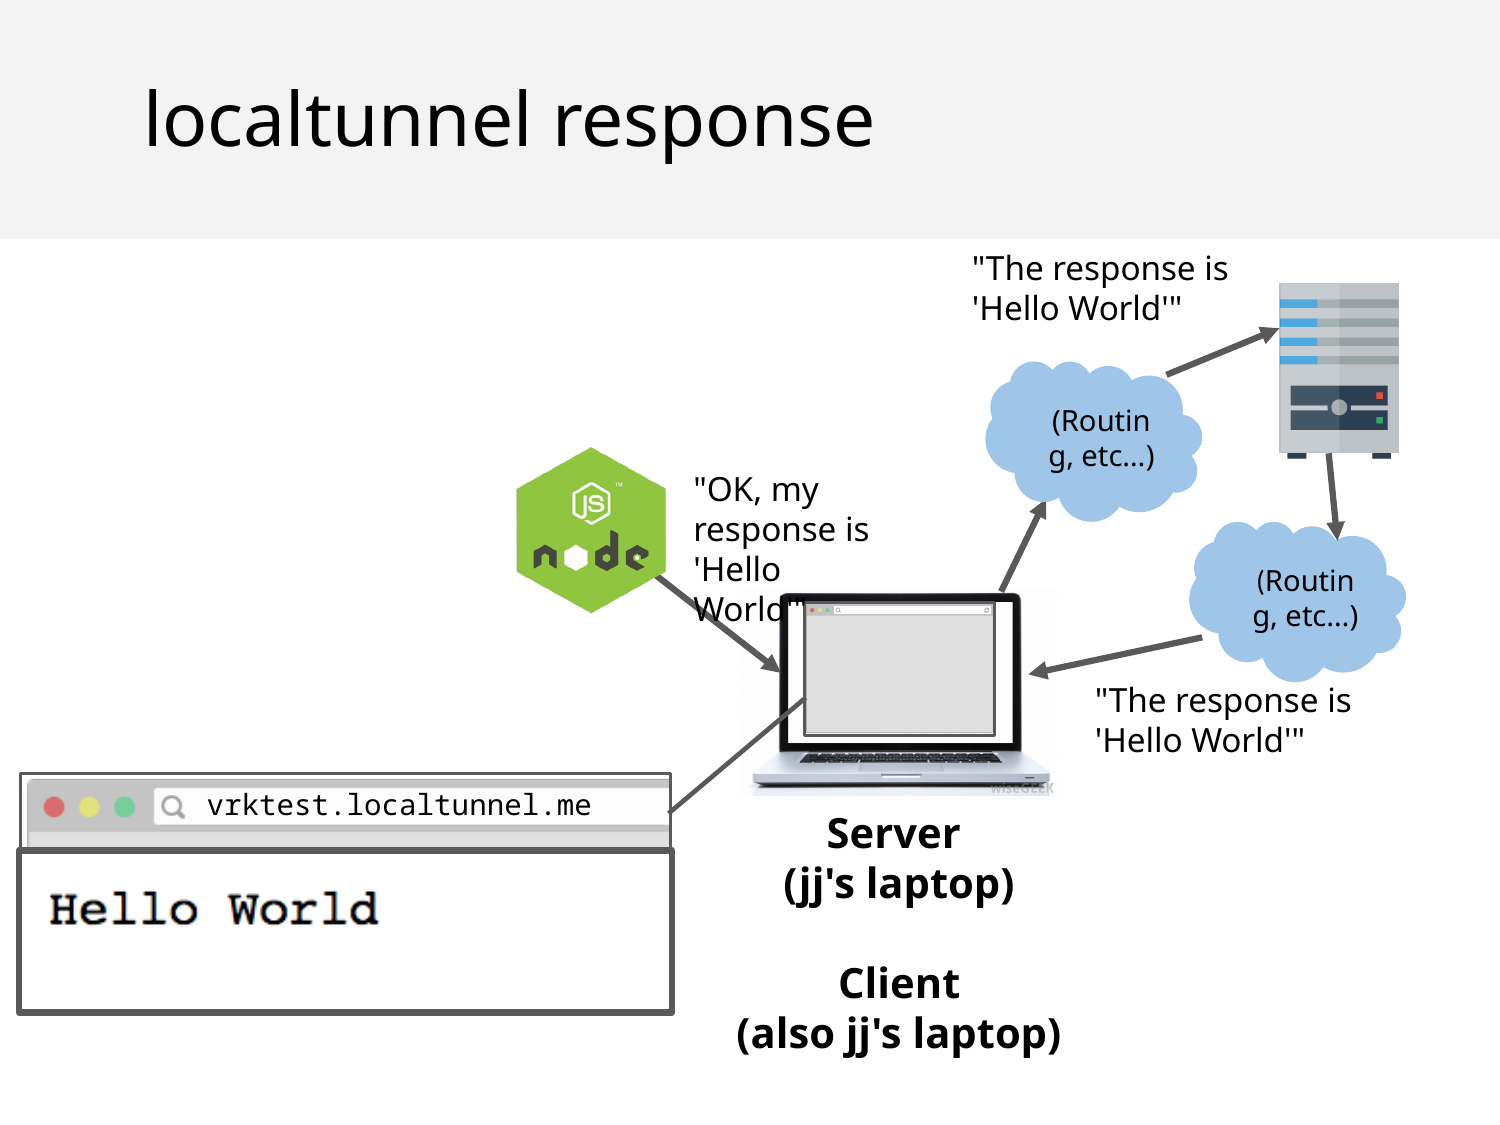

# localtunnel response
"The response is 'Hello World'"
(Routing, etc…)
"OK, my response is 'Hello World'"
(Routing, etc…)
"The response is 'Hello World'"
vrktest.localtunnel.me
Server
(jj's laptop)
Client
(also jj's laptop)